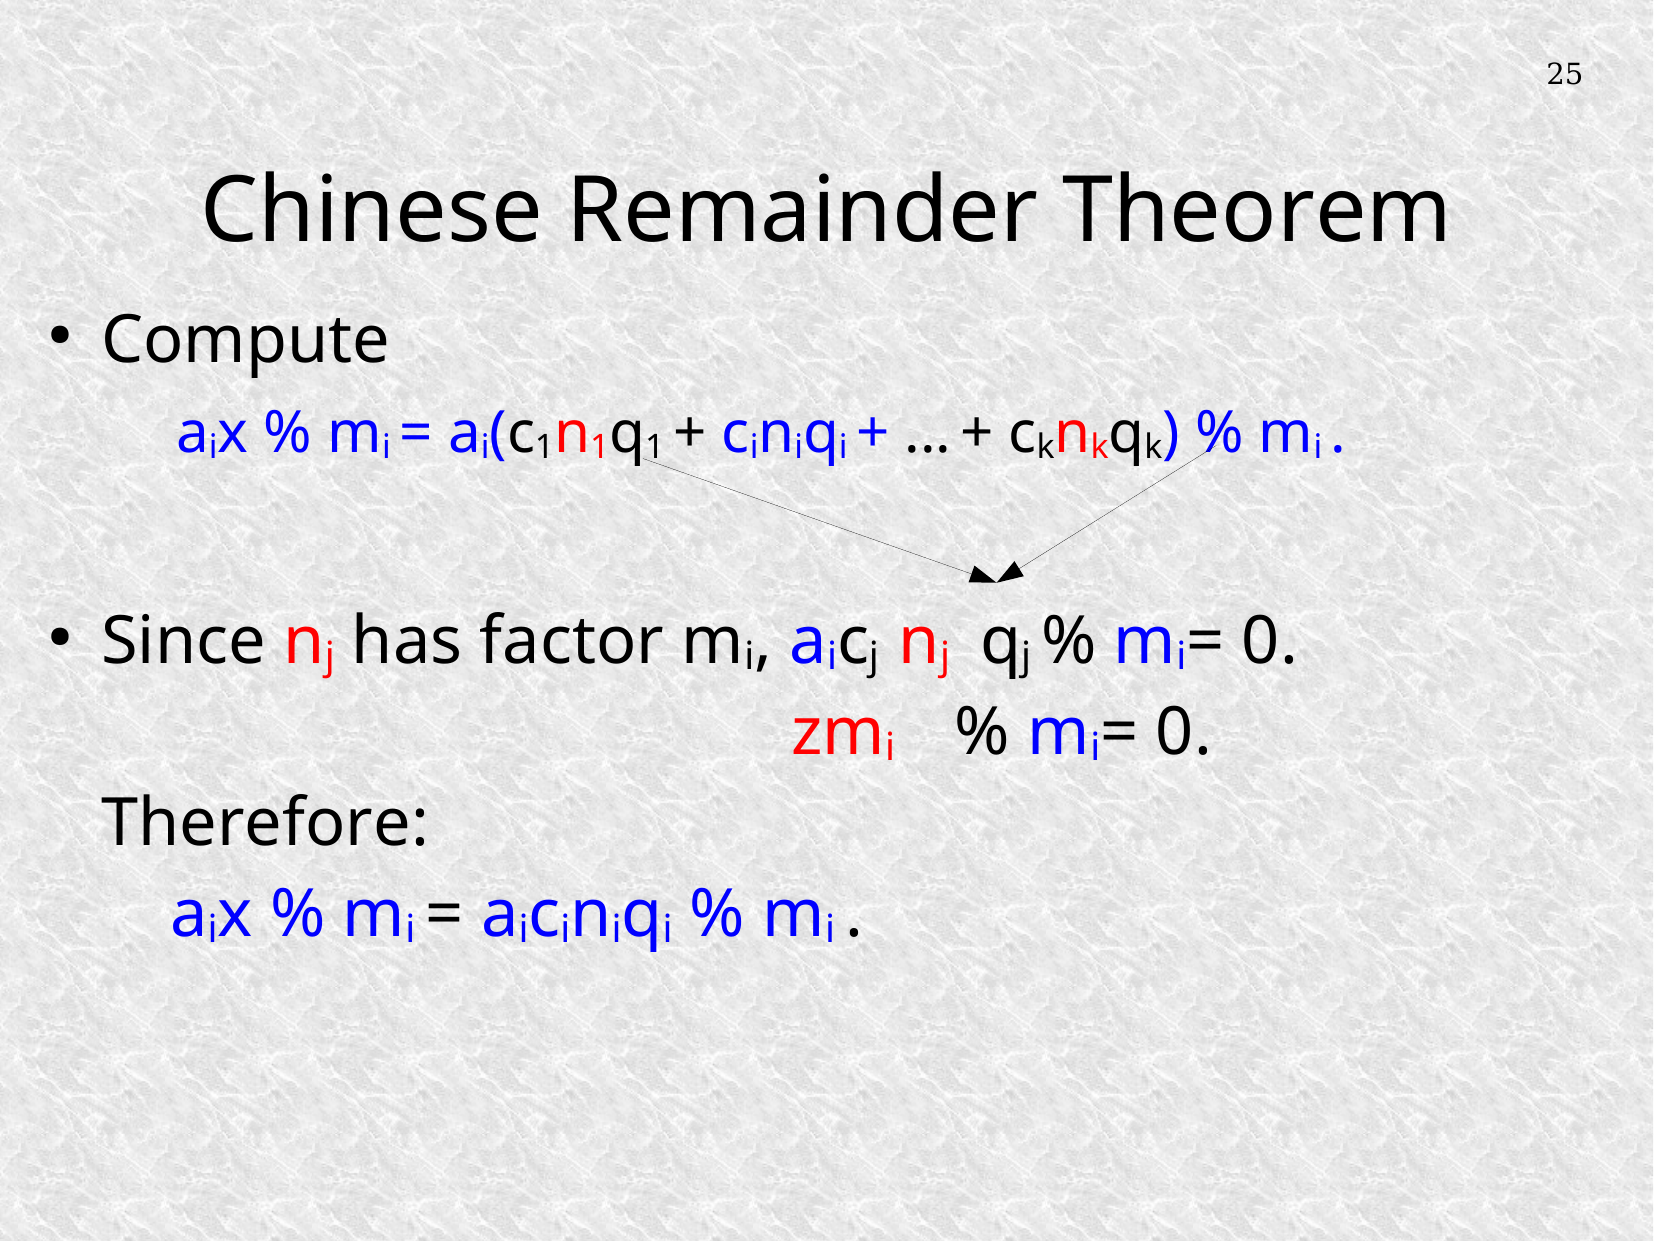

25
# Chinese Remainder Theorem
Compute
	aix % mi = ai(c1n1q1 + ciniqi + ... + cknkqk) % mi .
Since nj has factor mi, aicj nj qj % mi= 0.
 zmi % mi= 0.
Therefore:
 aix % mi = aiciniqi % mi .